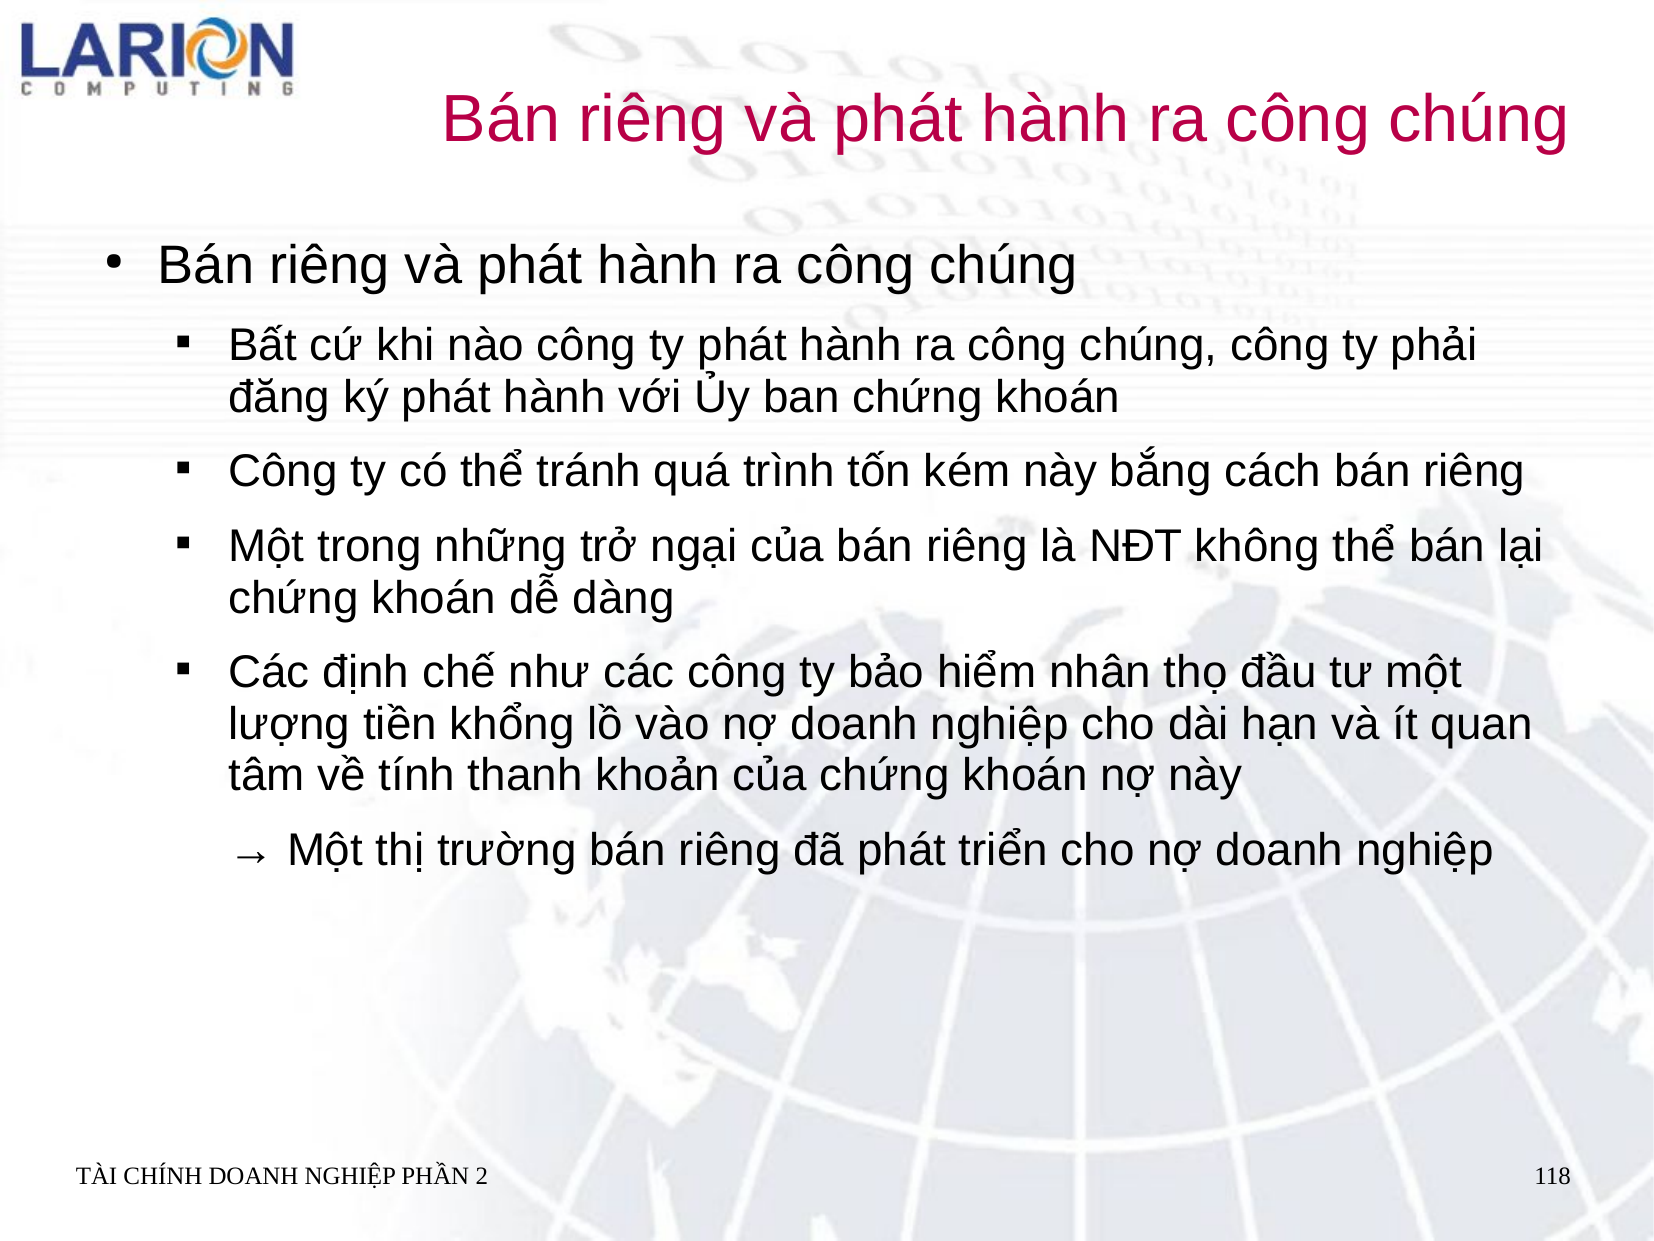

# Bán riêng và phát hành ra công chúng
Bán riêng và phát hành ra công chúng
Bất cứ khi nào công ty phát hành ra công chúng, công ty phải đăng ký phát hành với Ủy ban chứng khoán
Công ty có thể tránh quá trình tốn kém này bắng cách bán riêng
Một trong những trở ngại của bán riêng là NĐT không thể bán lại chứng khoán dễ dàng
Các định chế như các công ty bảo hiểm nhân thọ đầu tư một lượng tiền khổng lồ vào nợ doanh nghiệp cho dài hạn và ít quan tâm về tính thanh khoản của chứng khoán nợ này
→ Một thị trường bán riêng đã phát triển cho nợ doanh nghiệp
TÀI CHÍNH DOANH NGHIỆP PHẦN 2
118